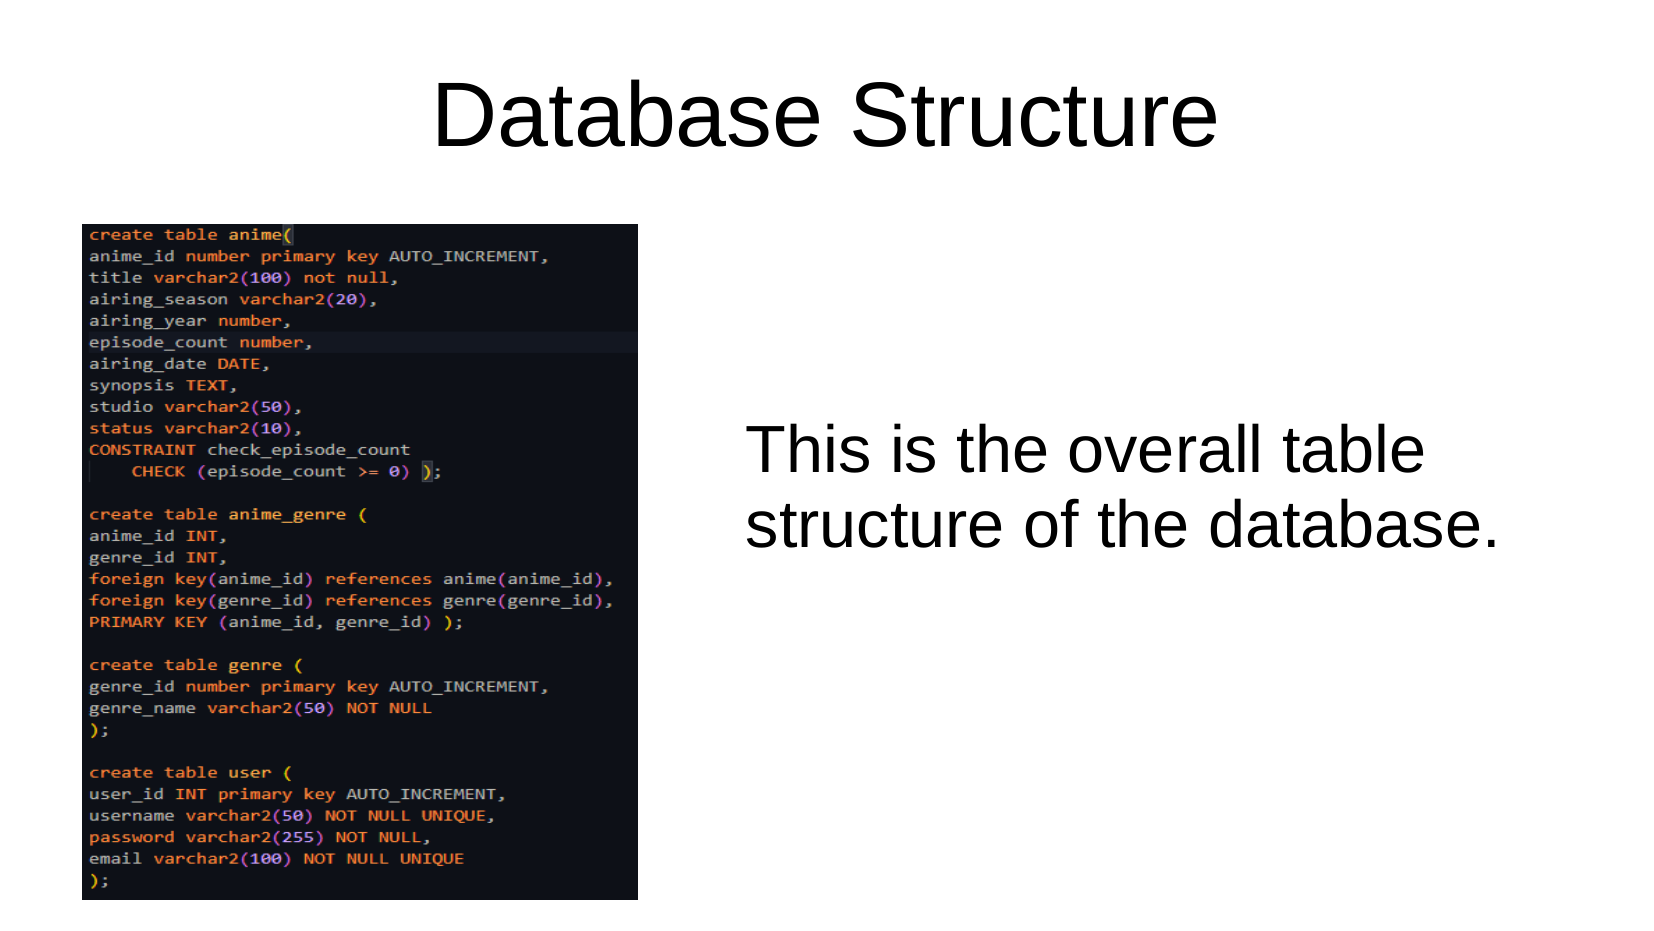

# Database Structure
This is the overall table structure of the database.